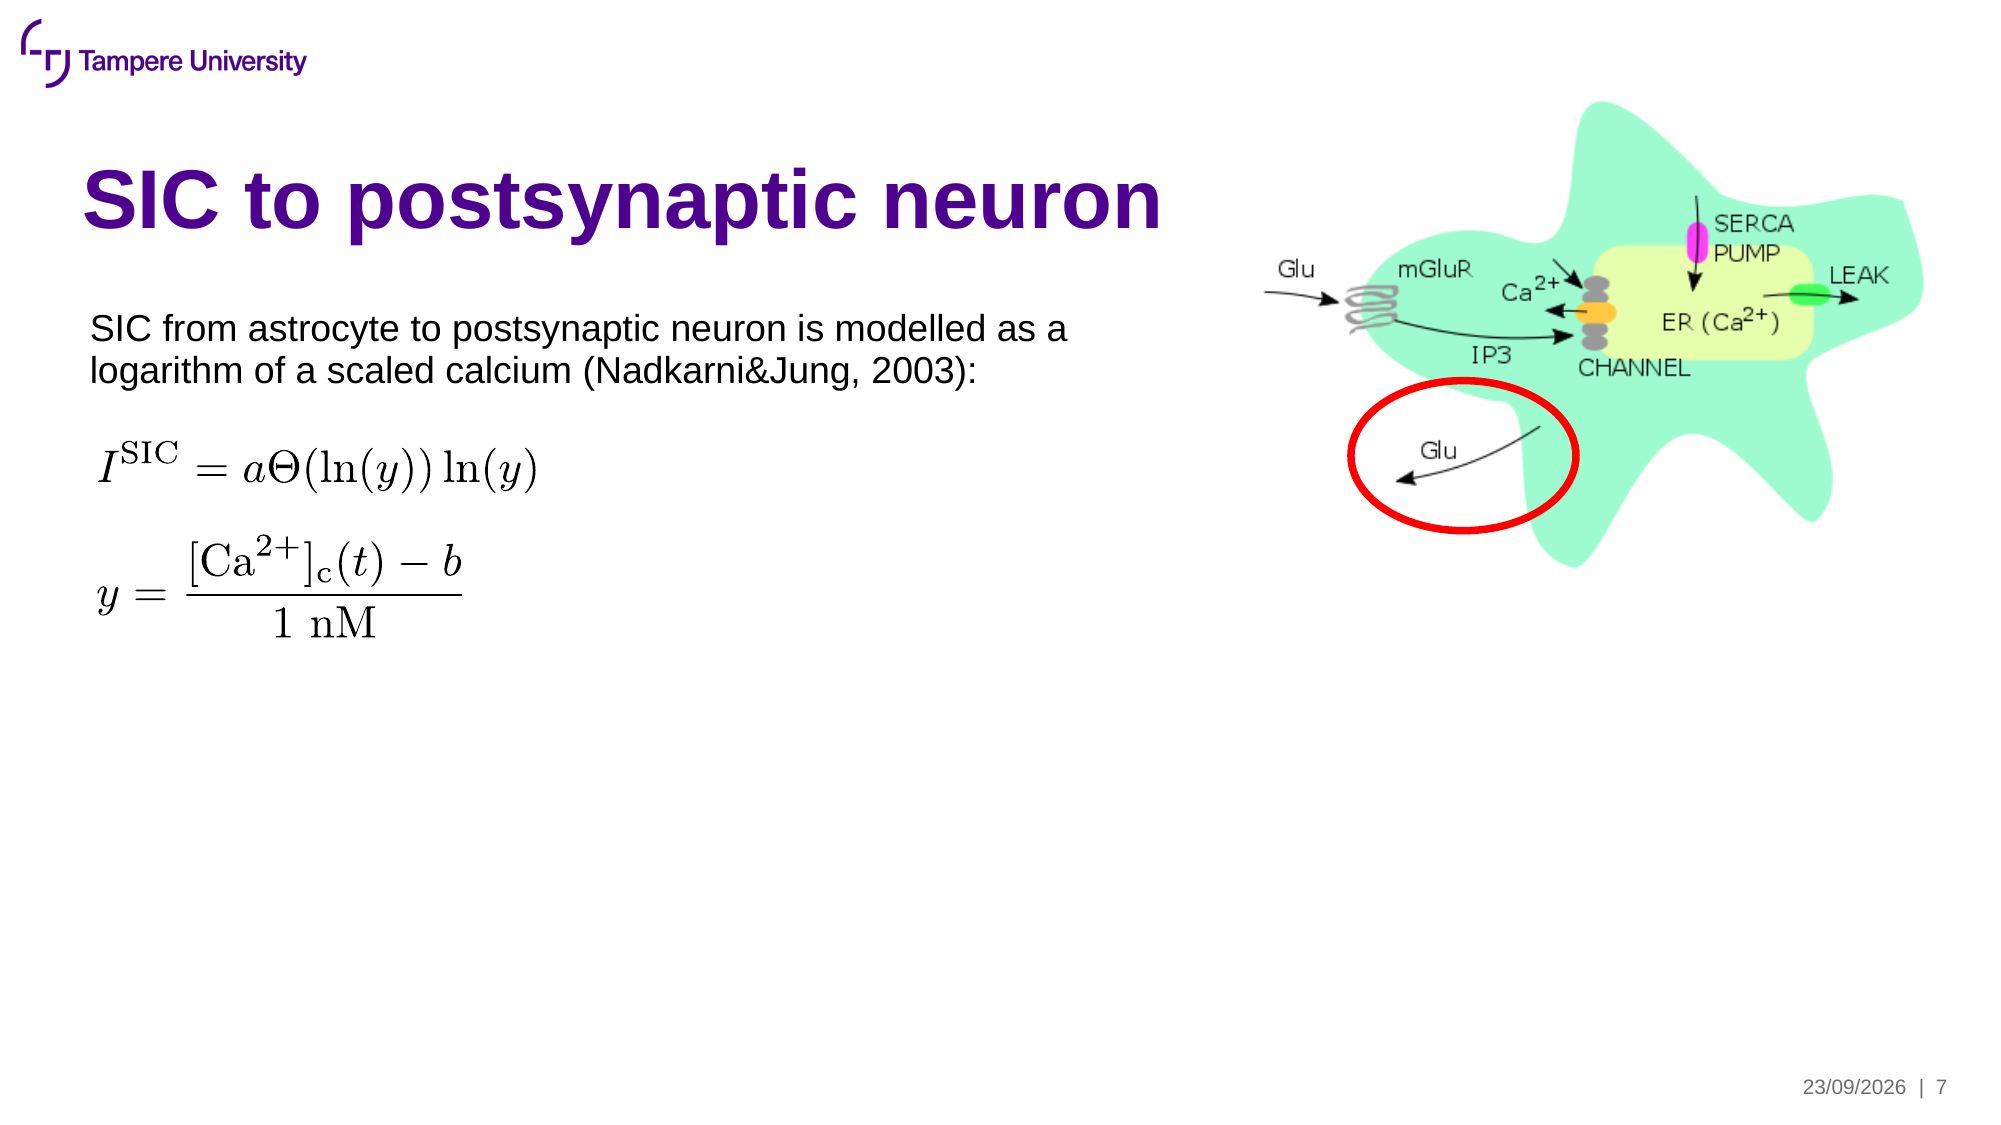

# SIC to postsynaptic neuron
SIC from astrocyte to postsynaptic neuron is modelled as a logarithm of a scaled calcium (Nadkarni&Jung, 2003):